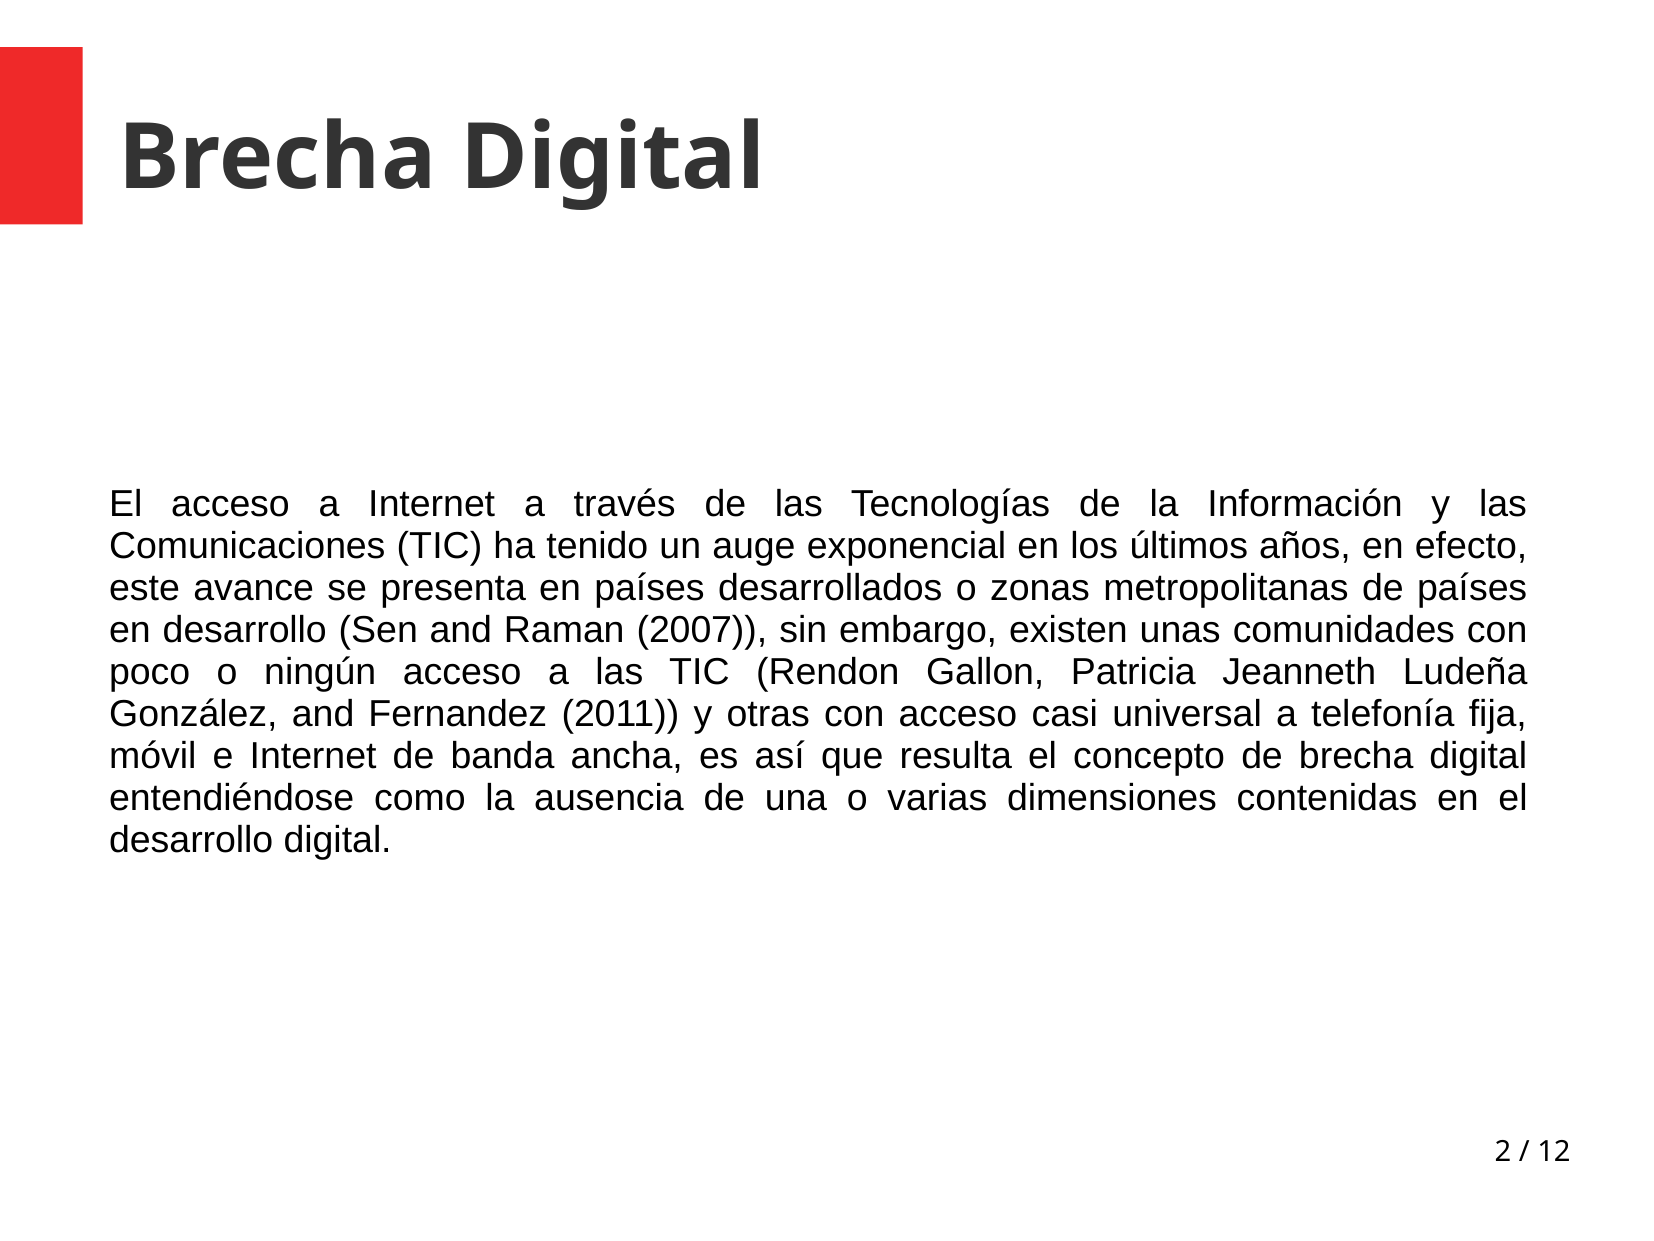

# Brecha Digital
El acceso a Internet a través de las Tecnologías de la Información y las Comunicaciones (TIC) ha tenido un auge exponencial en los últimos años, en efecto, este avance se presenta en países desarrollados o zonas metropolitanas de países en desarrollo (Sen and Raman (2007)), sin embargo, existen unas comunidades con poco o ningún acceso a las TIC (Rendon Gallon, Patricia Jeanneth Ludeña González, and Fernandez (2011)) y otras con acceso casi universal a telefonía fija, móvil e Internet de banda ancha, es así que resulta el concepto de brecha digital entendiéndose como la ausencia de una o varias dimensiones contenidas en el desarrollo digital.
2